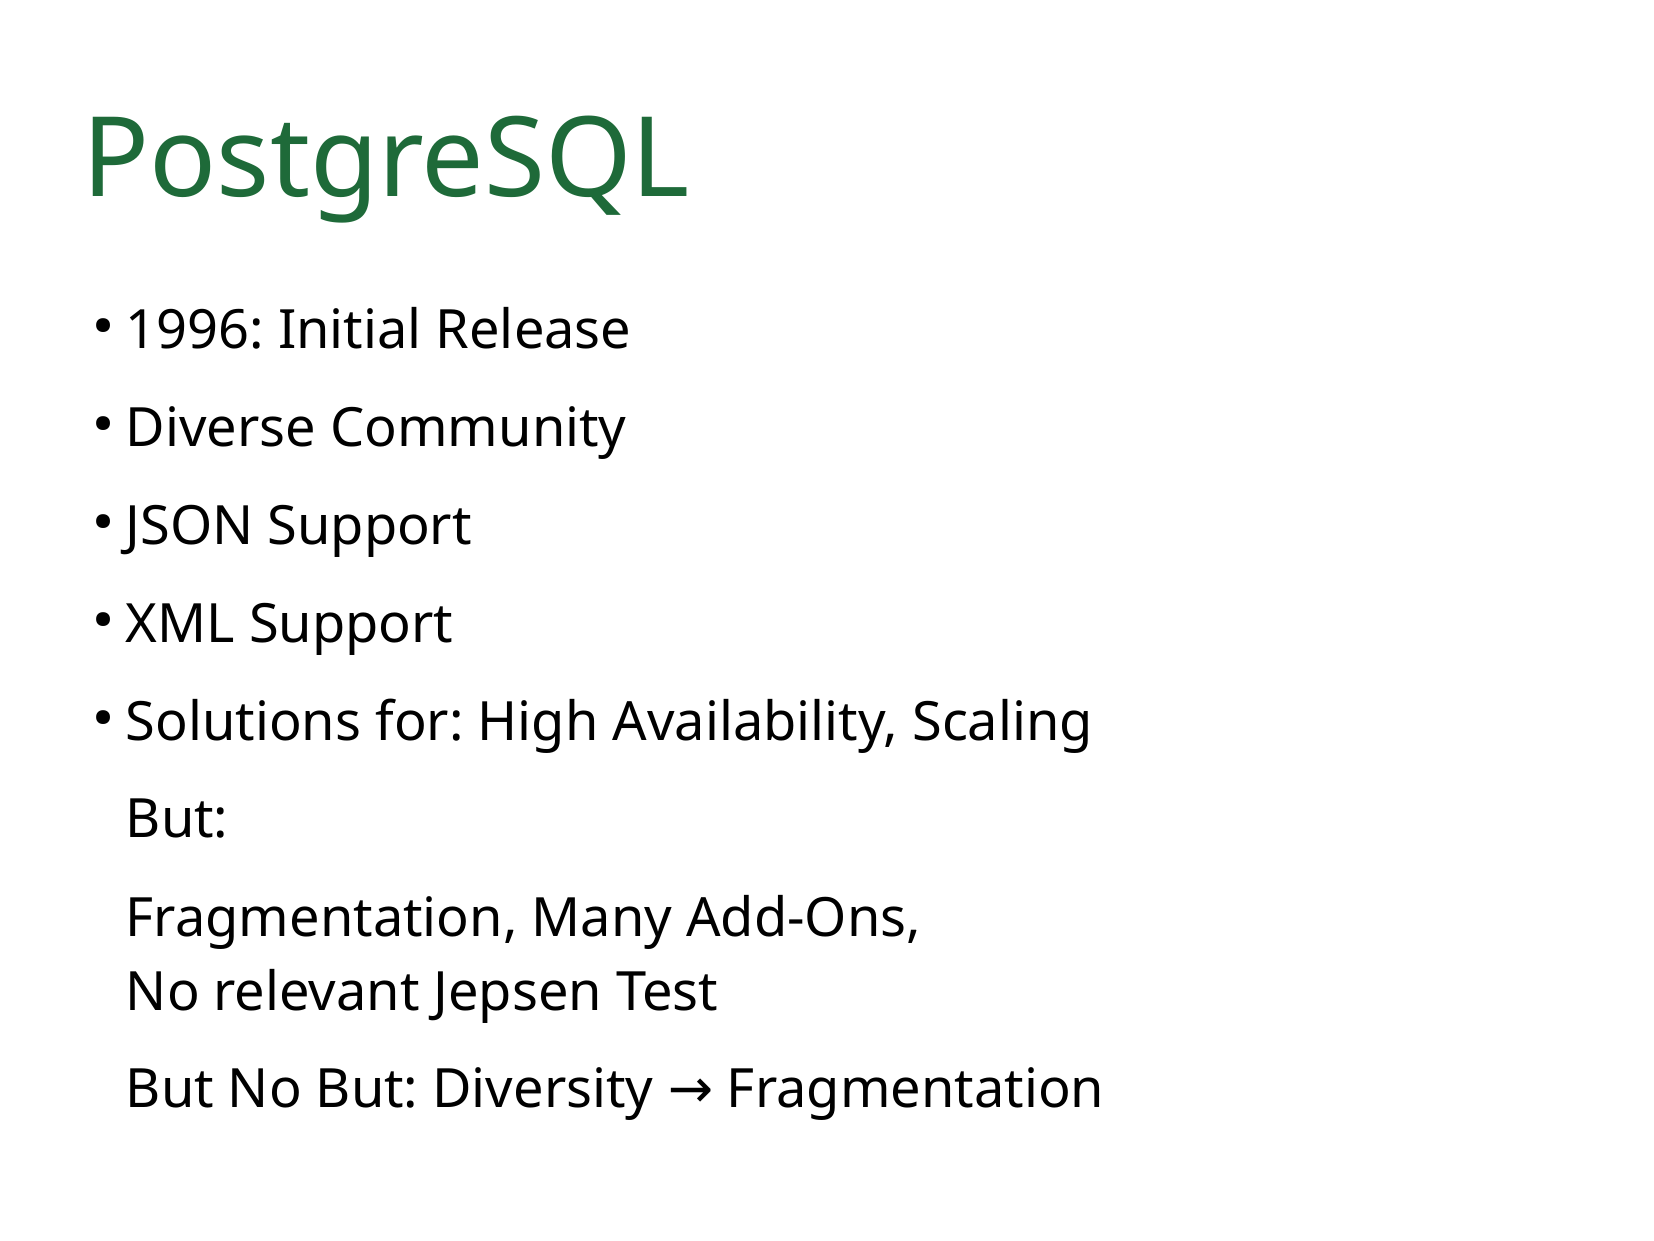

# PostgreSQL
1996: Initial Release
Diverse Community
JSON Support
XML Support
Solutions for: High Availability, Scaling
But:
Fragmentation, Many Add-Ons,
No relevant Jepsen Test
But No But: Diversity → Fragmentation